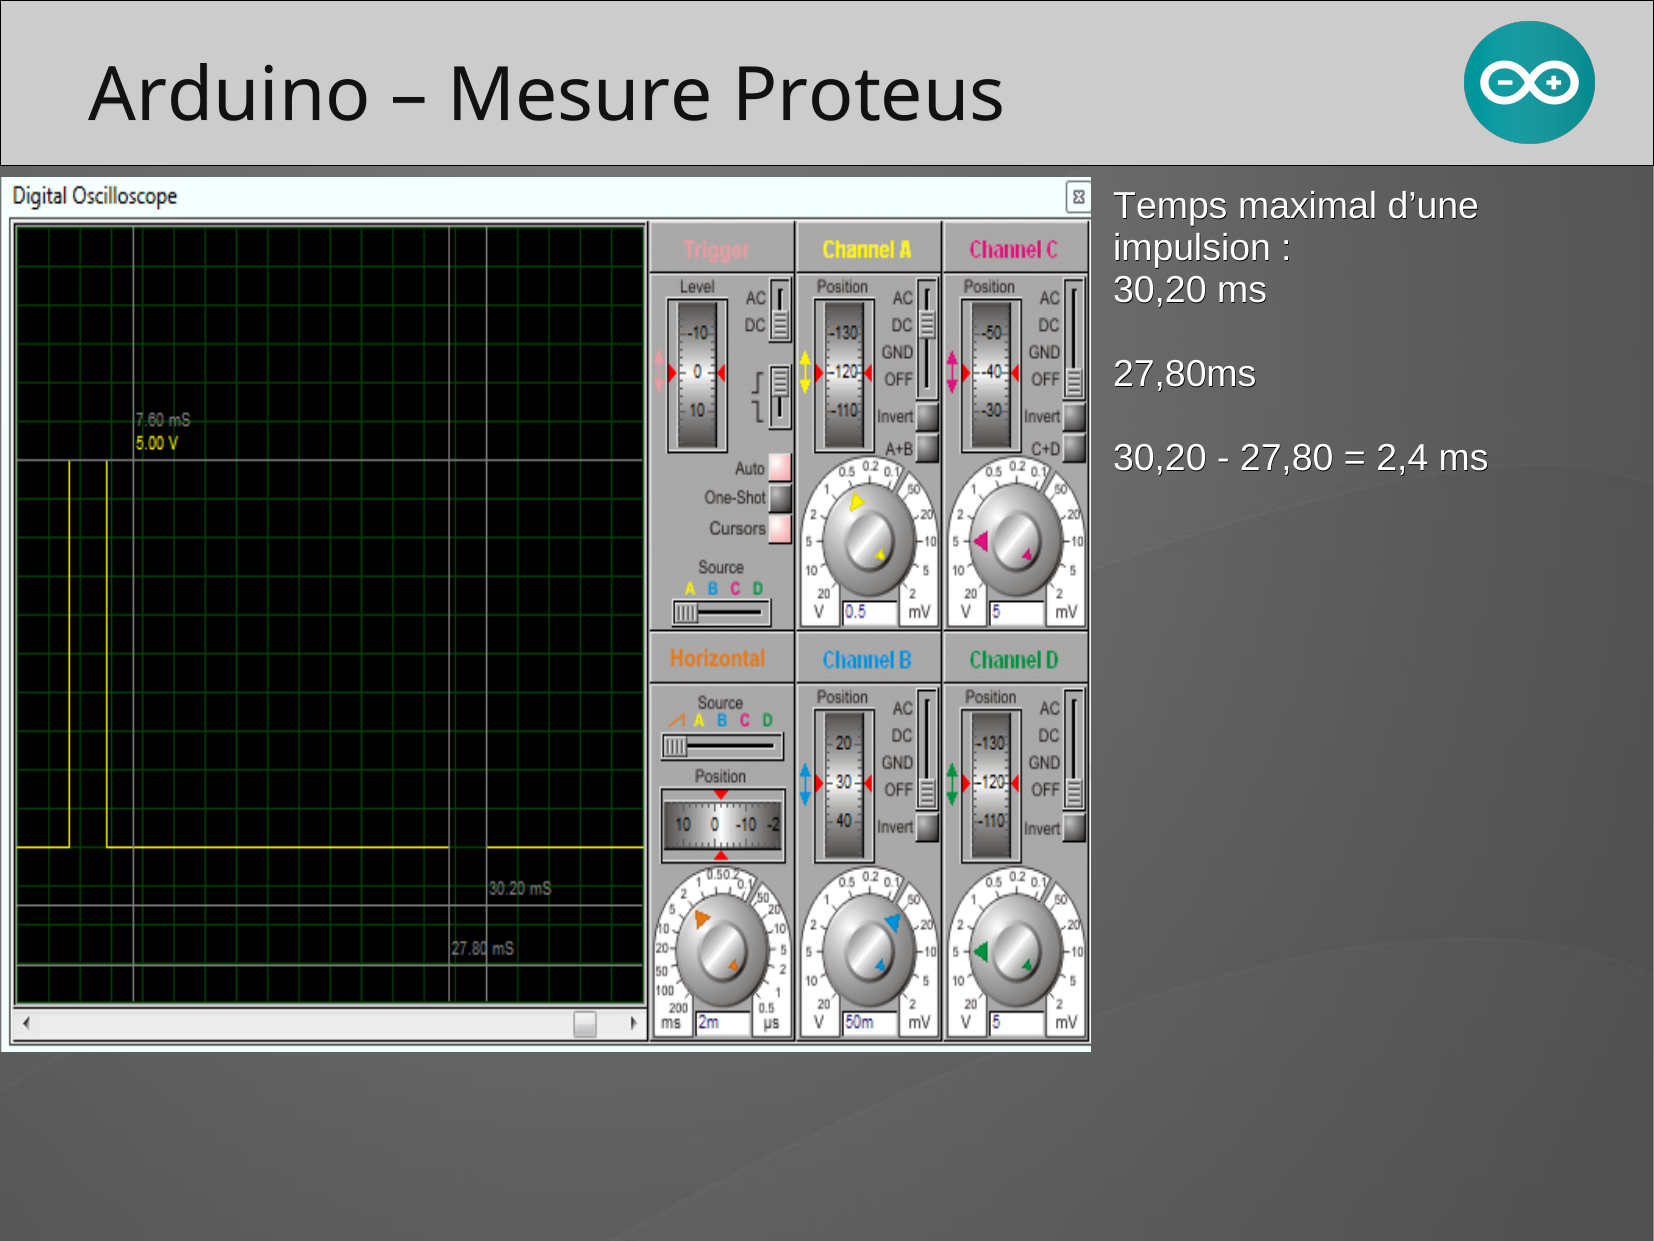

Arduino – Mesure Proteus
Temps maximal d’une impulsion :
30,20 ms
27,80ms
30,20 - 27,80 = 2,4 ms